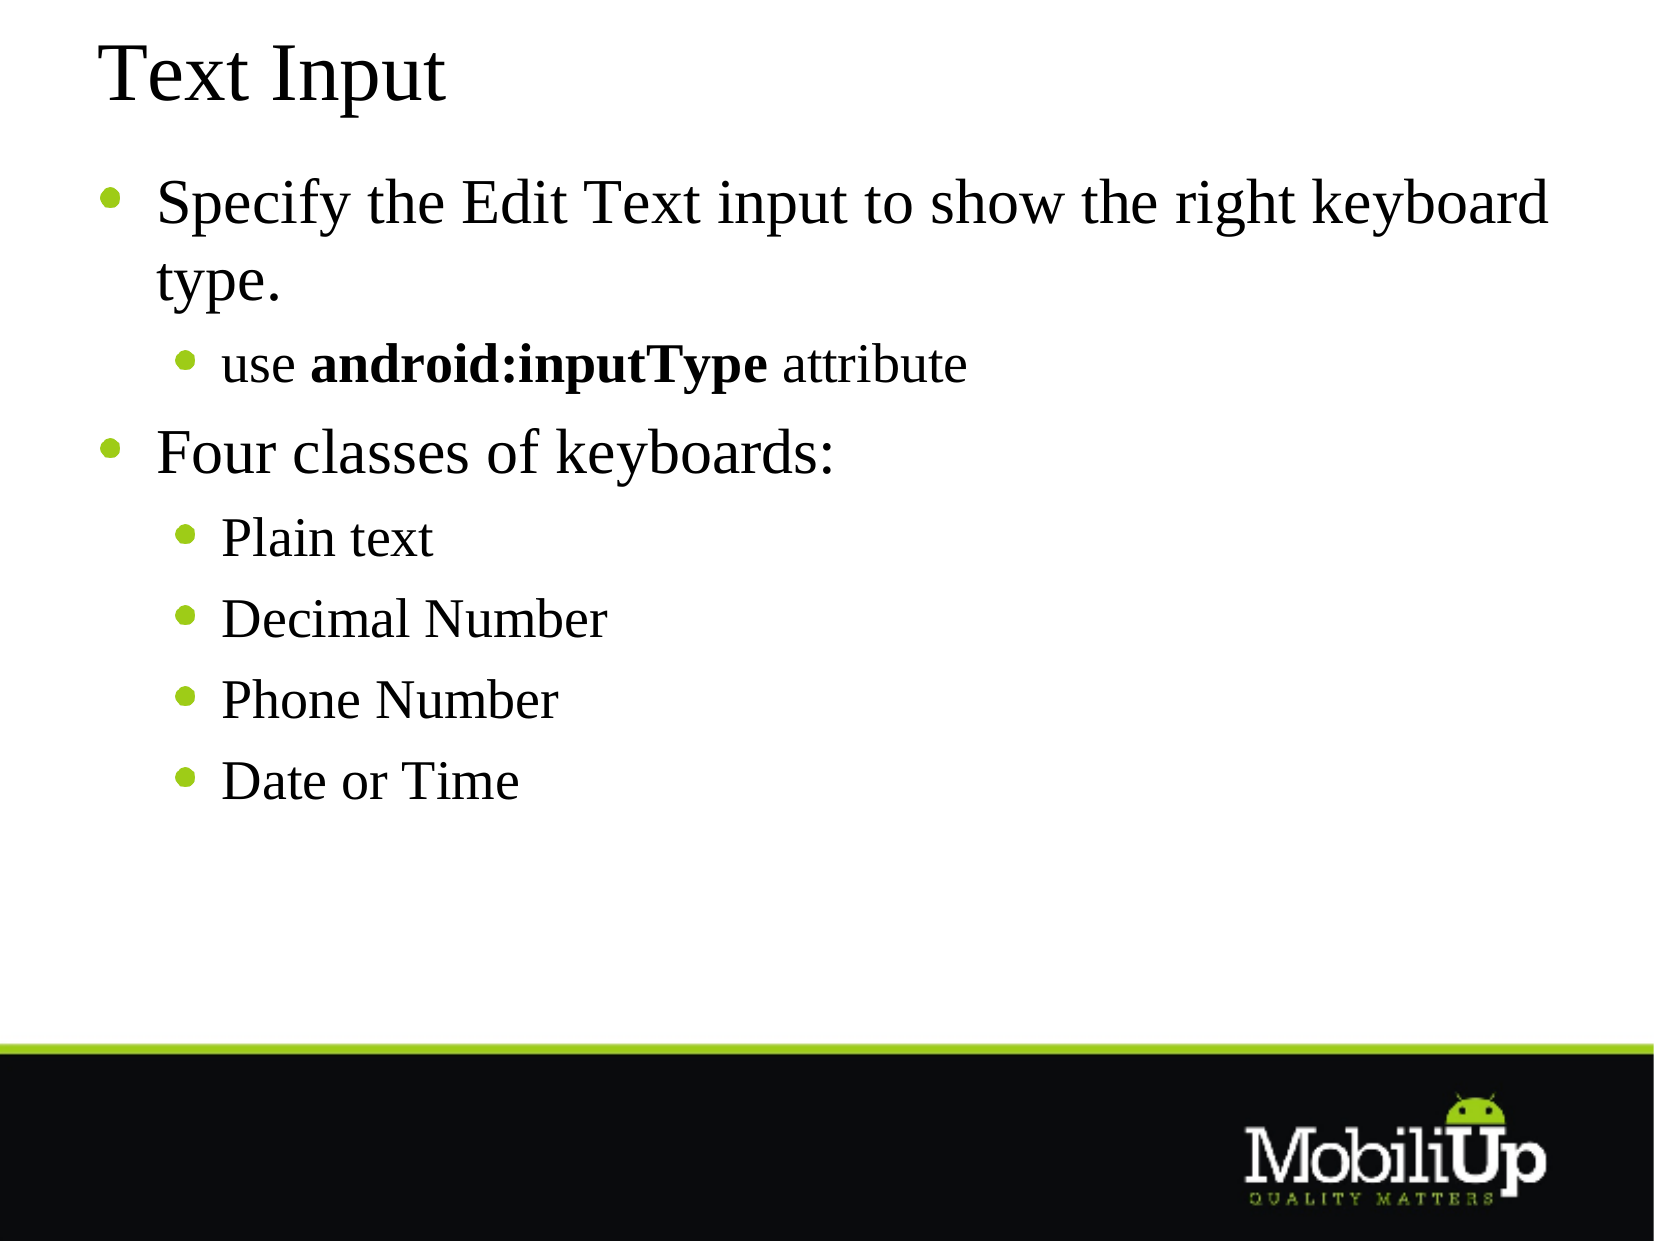

# Text Input
Specify the Edit Text input to show the right keyboard type.
use android:inputType attribute
Four classes of keyboards:
Plain text
Decimal Number
Phone Number
Date or Time